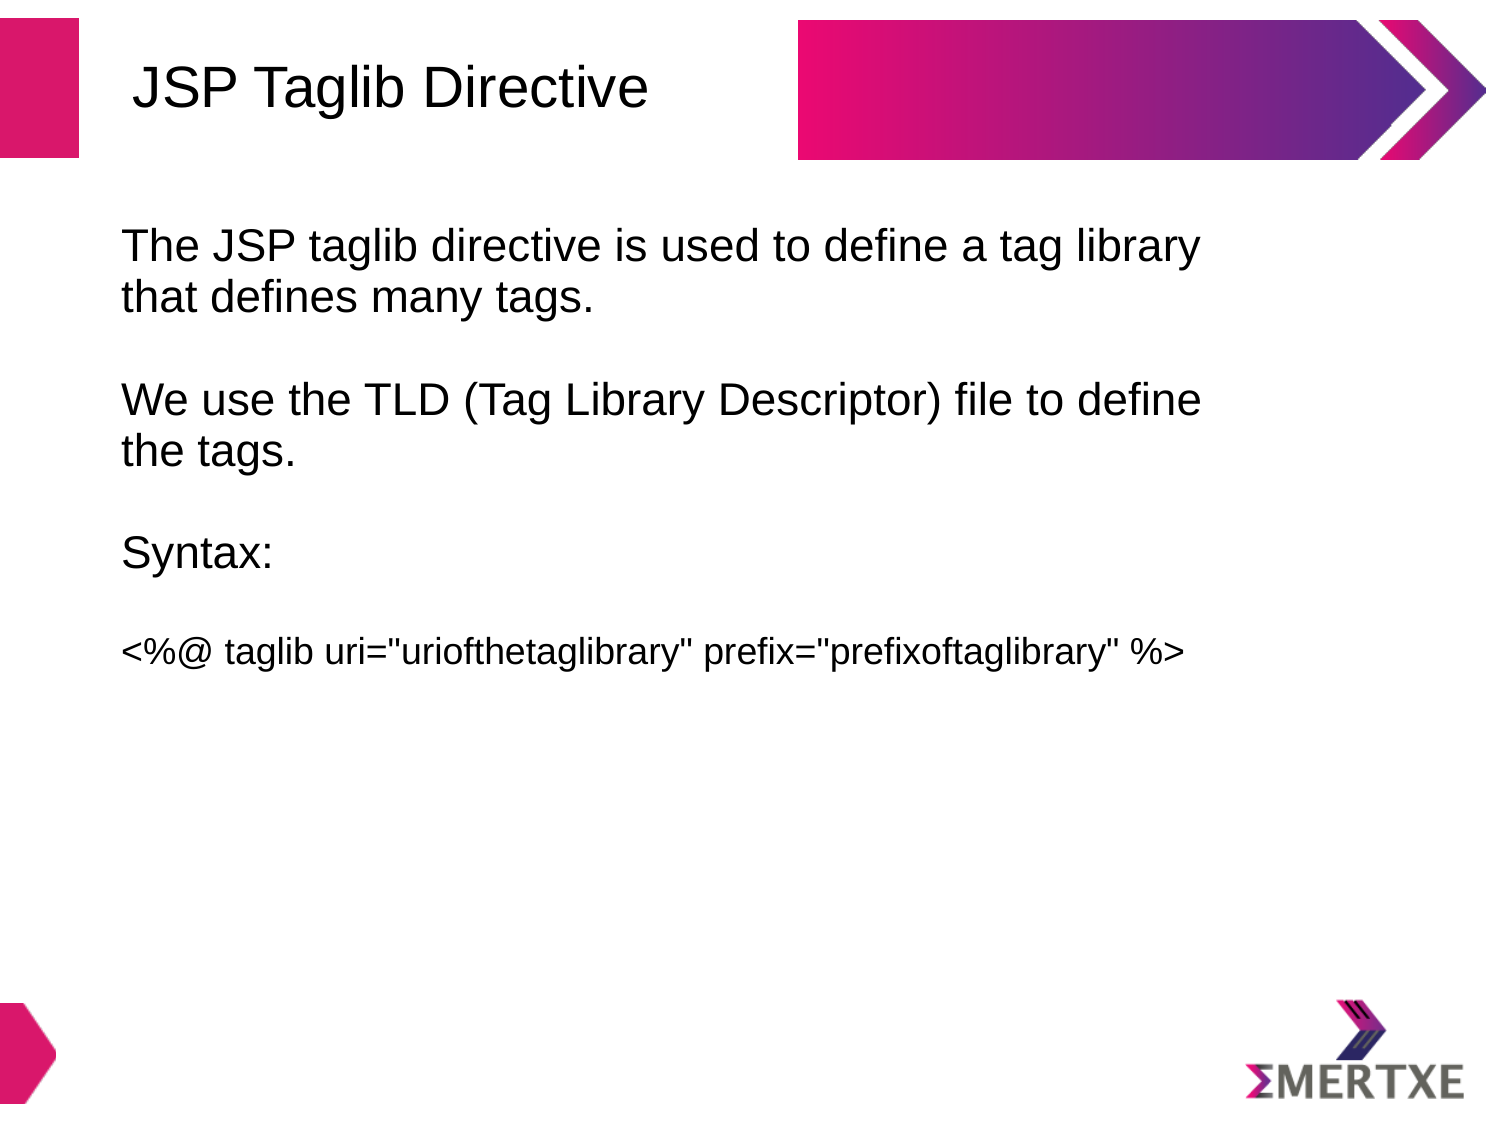

JSP Taglib Directive
The JSP taglib directive is used to define a tag library that defines many tags.
We use the TLD (Tag Library Descriptor) file to define the tags.
Syntax:
<%@ taglib uri="uriofthetaglibrary" prefix="prefixoftaglibrary" %>